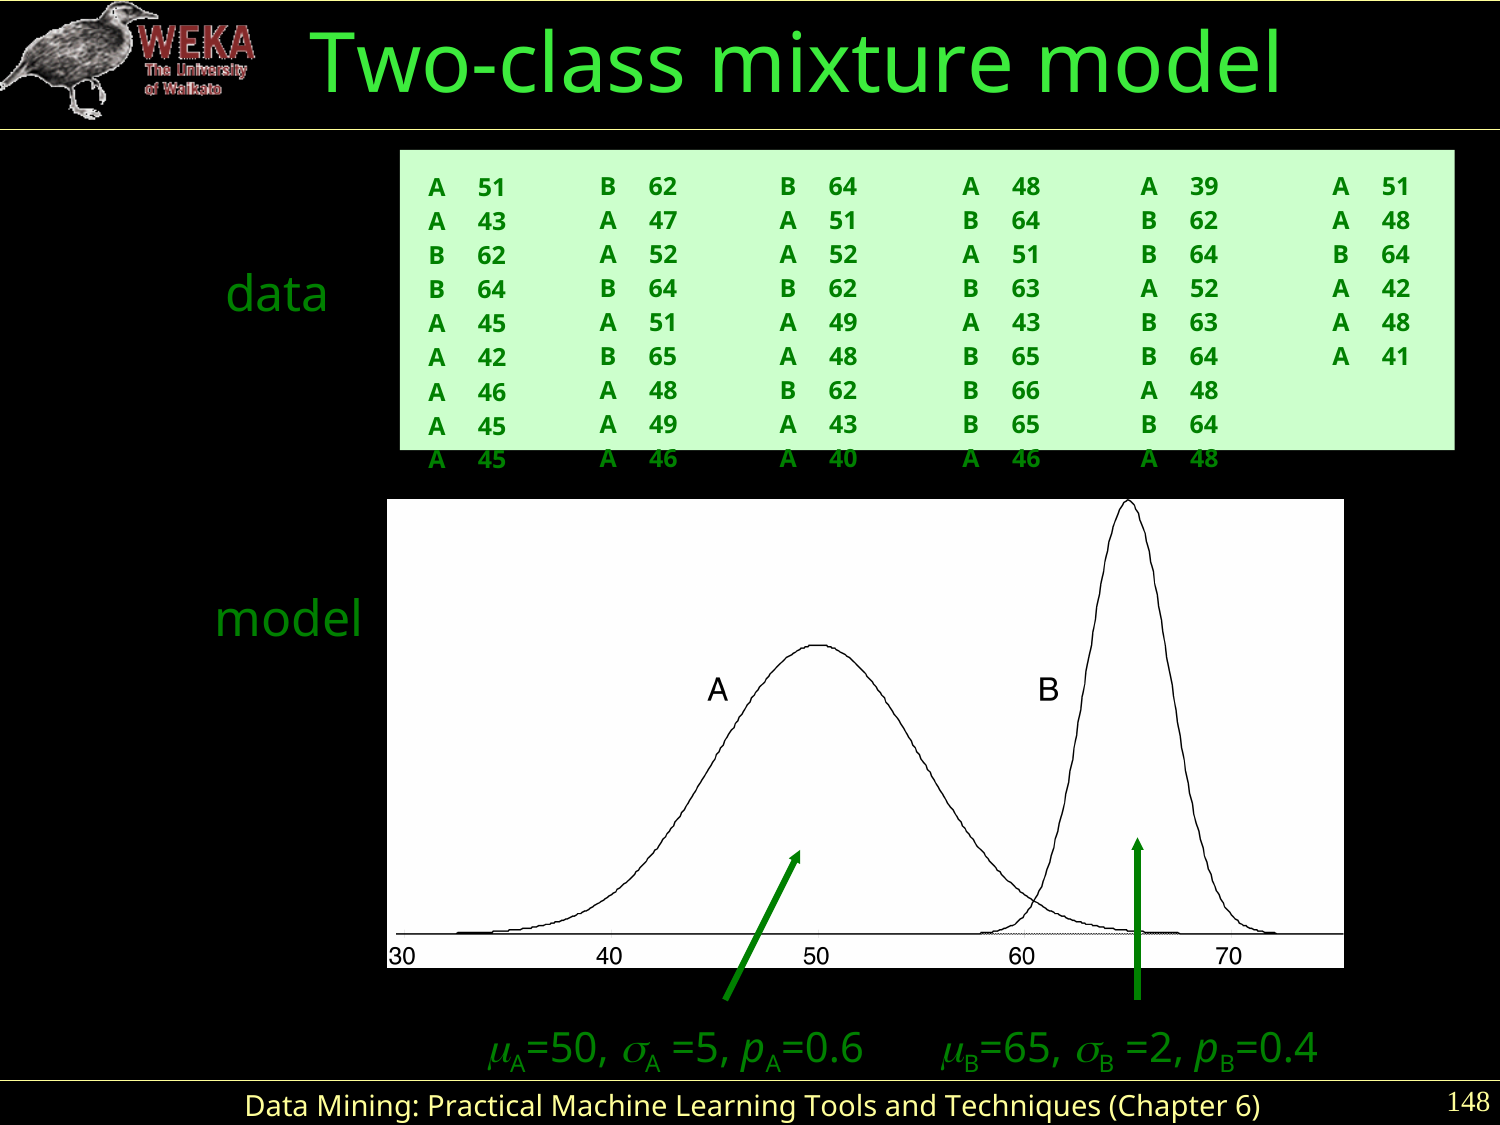

# Two-class mixture model
B 62
A 47
A 52
B 64
A 51
B 65
A 48
A 49
A 46
B 64
A 51
A 52
B 62
A 49
A 48
B 62
A 43
A 40
A 48
B 64
A 51
B 63
A 43
B 65
B 66
B 65
A 46
A 39
B 62
B 64
A 52
B 63
B 64
A 48
B 64
A 48
A 51
A 48
B 64
A 42
A 48
A 41
A 51
A 43
B 62
B 64
A 45
A 42
A 46
A 45
A 45
data
model
A=50, A =5, pA=0.6 B=65, B =2, pB=0.4
Data Mining: Practical Machine Learning Tools and Techniques (Chapter 6)
148